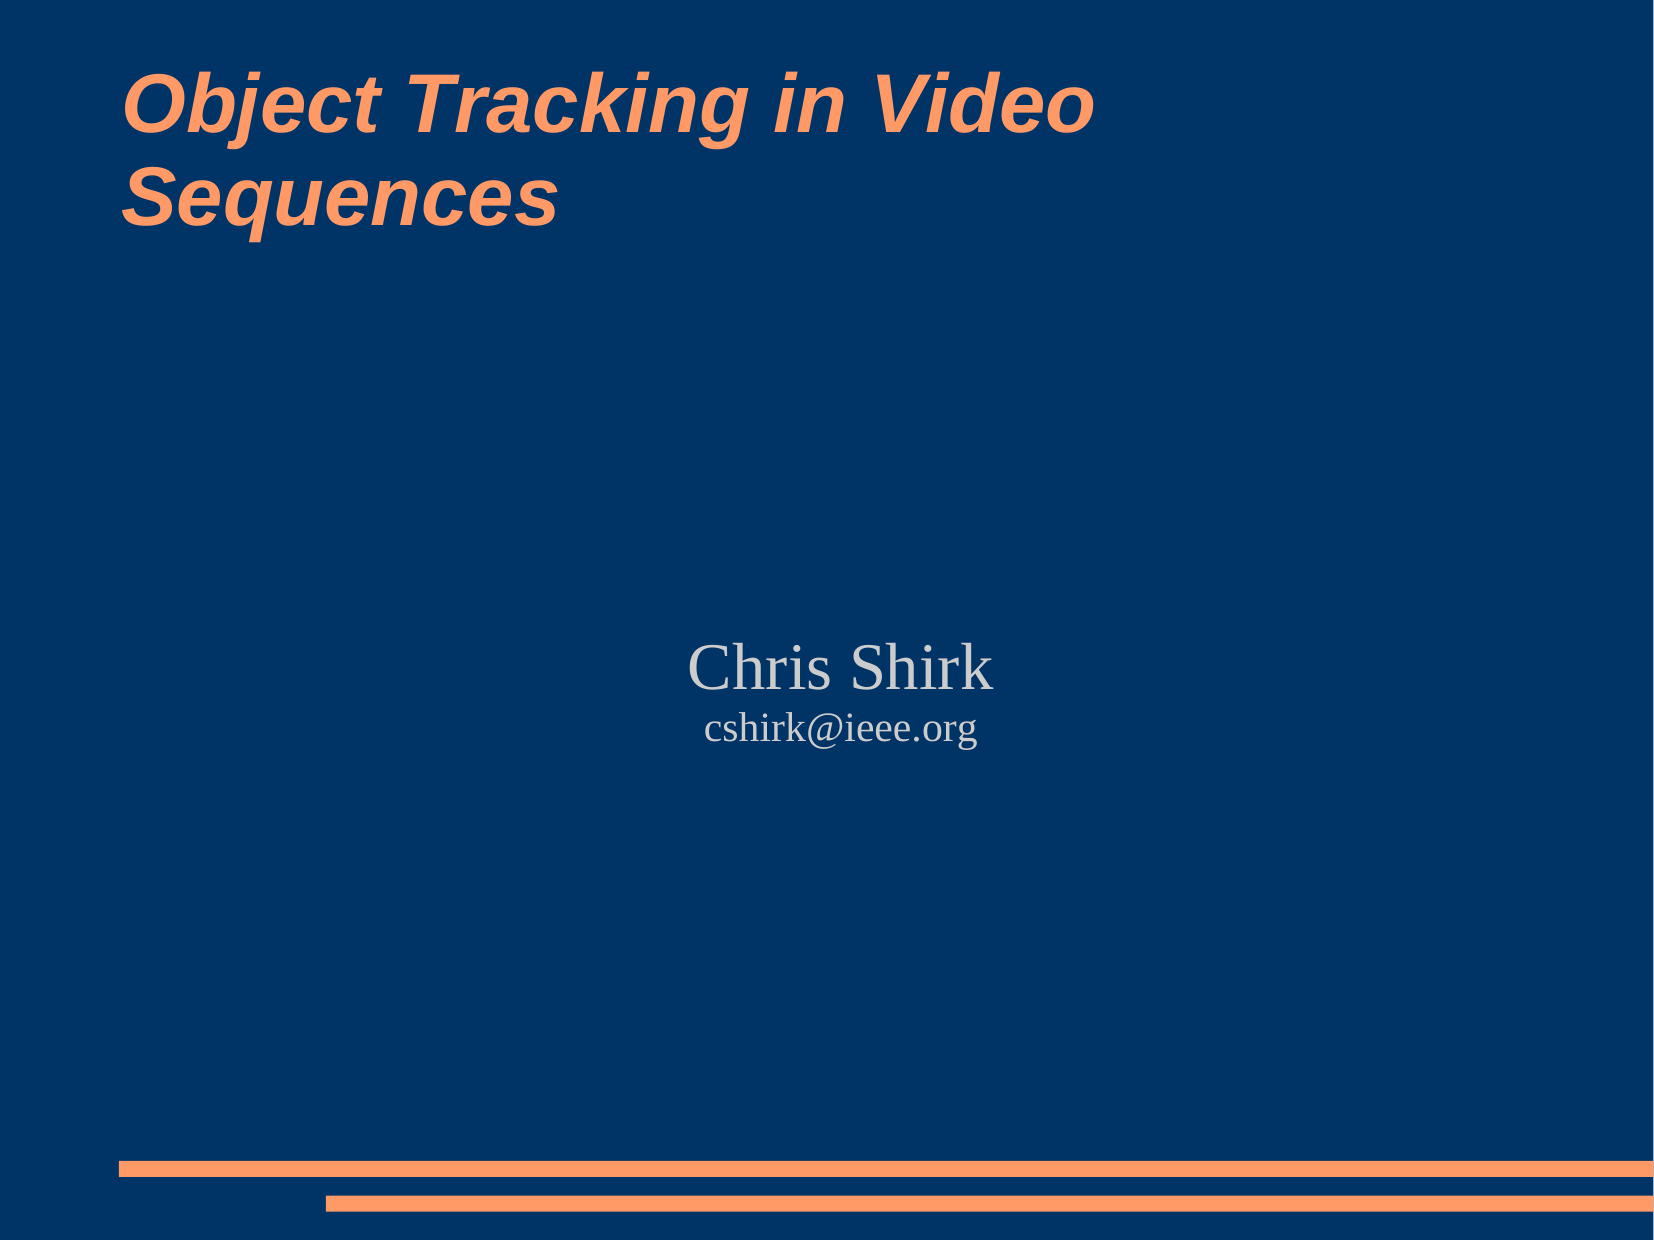

# Object Tracking in Video Sequences
Chris Shirk
cshirk@ieee.org